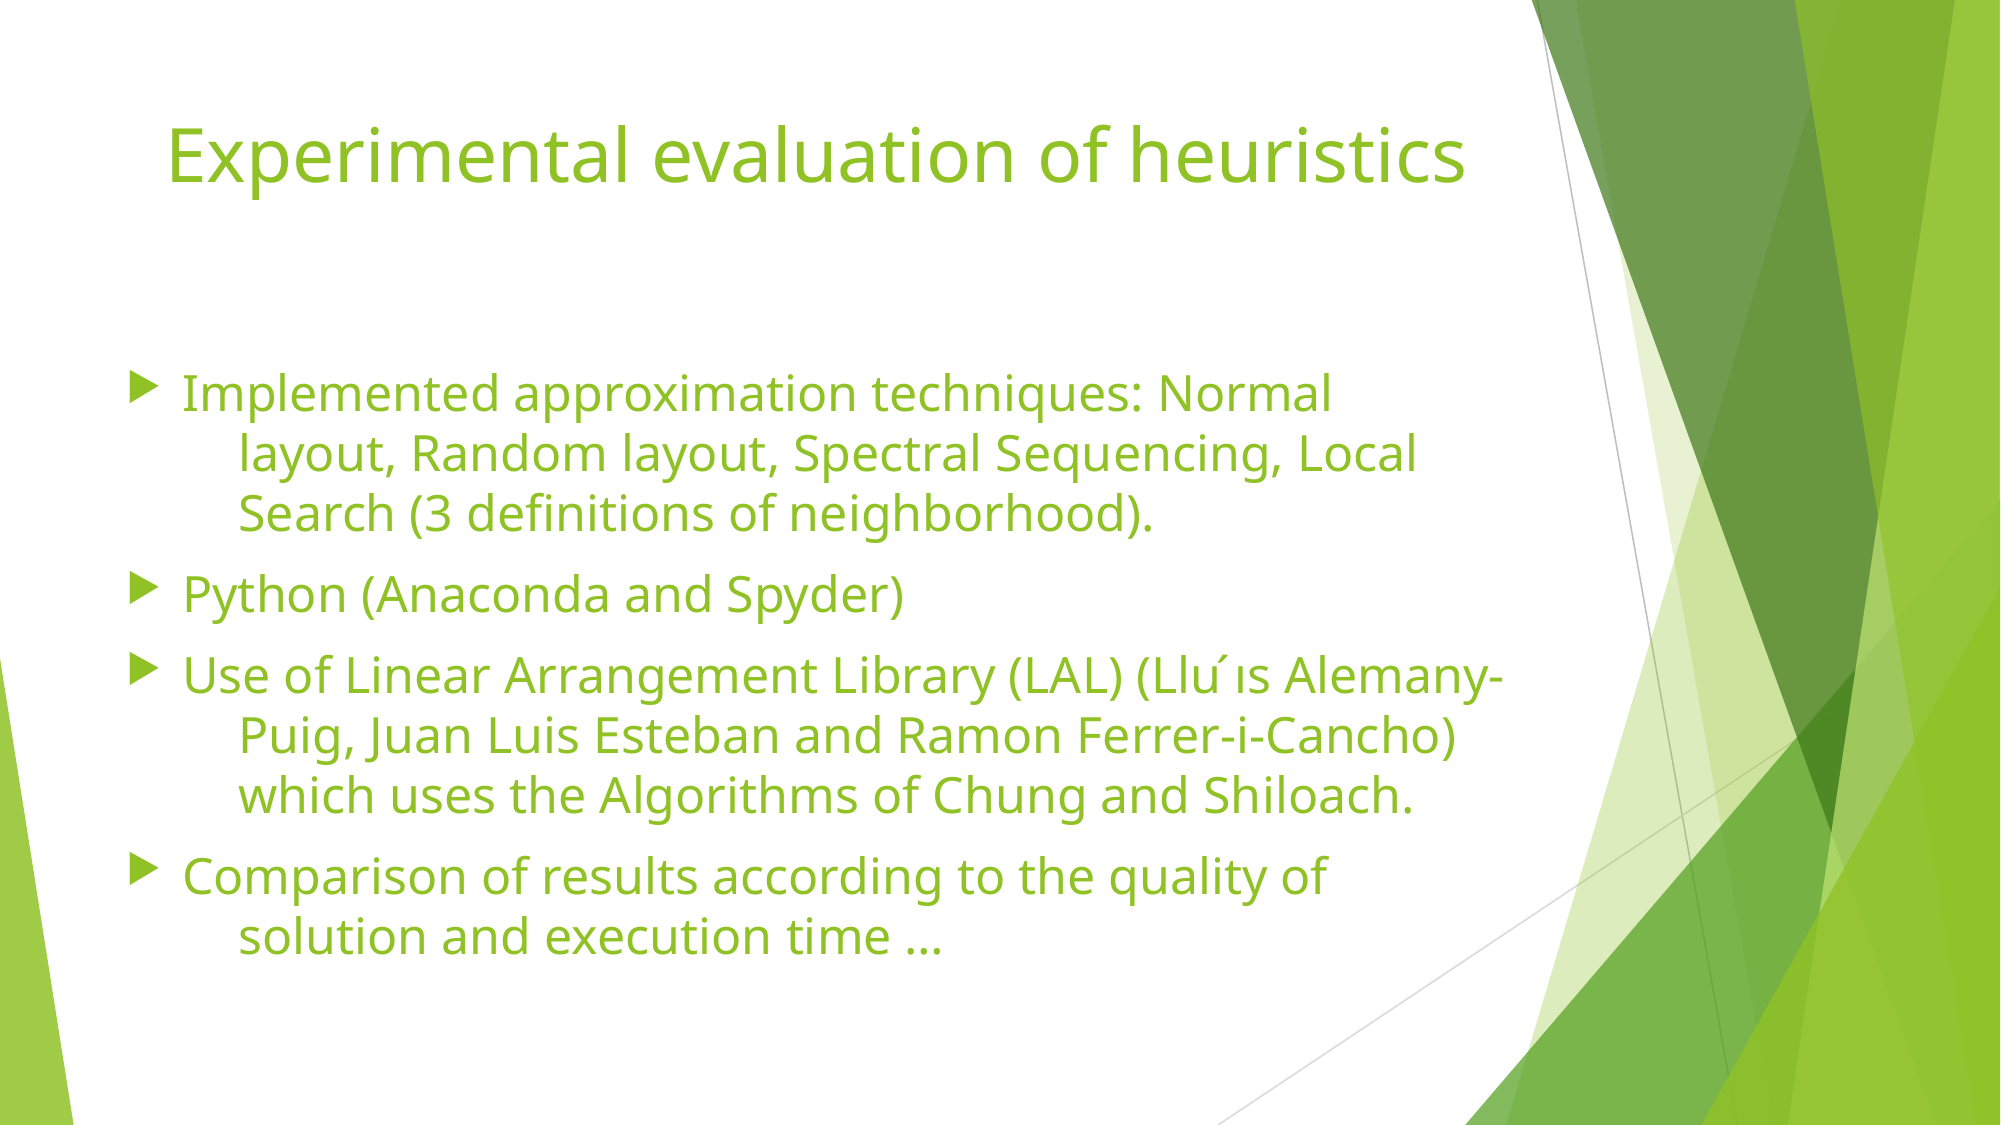

# Experimental evaluation of heuristics
Implemented approximation techniques: Normal layout, Random layout, Spectral Sequencing, Local Search (3 definitions of neighborhood).
Python (Anaconda and Spyder)
Use of Linear Arrangement Library (LAL) (Llu ́ıs Alemany-Puig, Juan Luis Esteban and Ramon Ferrer-i-Cancho) which uses the Algorithms of Chung and Shiloach.
Comparison of results according to the quality of solution and execution time …